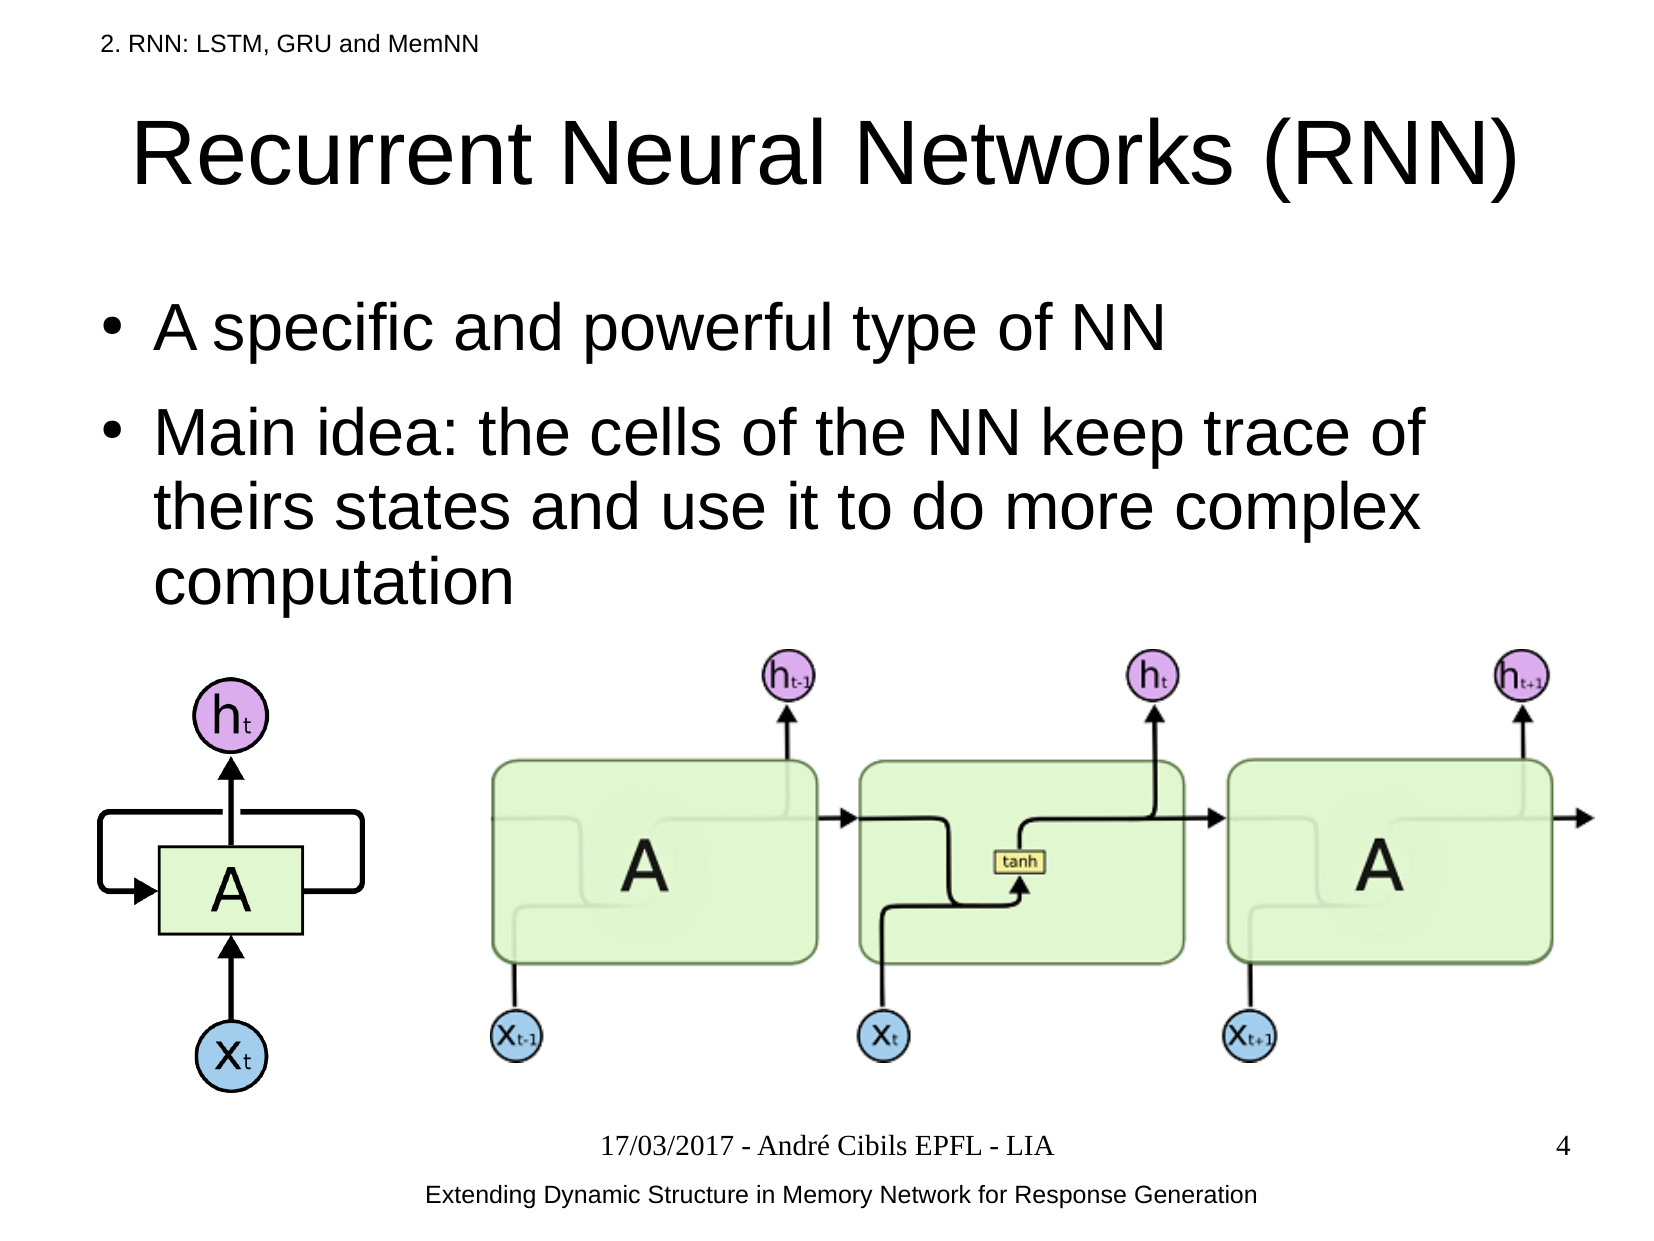

2. RNN: LSTM, GRU and MemNN
# Recurrent Neural Networks (RNN)
A specific and powerful type of NN
Main idea: the cells of the NN keep trace of theirs states and use it to do more complex computation
17/03/2017 - André Cibils EPFL - LIA
4
Extending Dynamic Structure in Memory Network for Response Generation